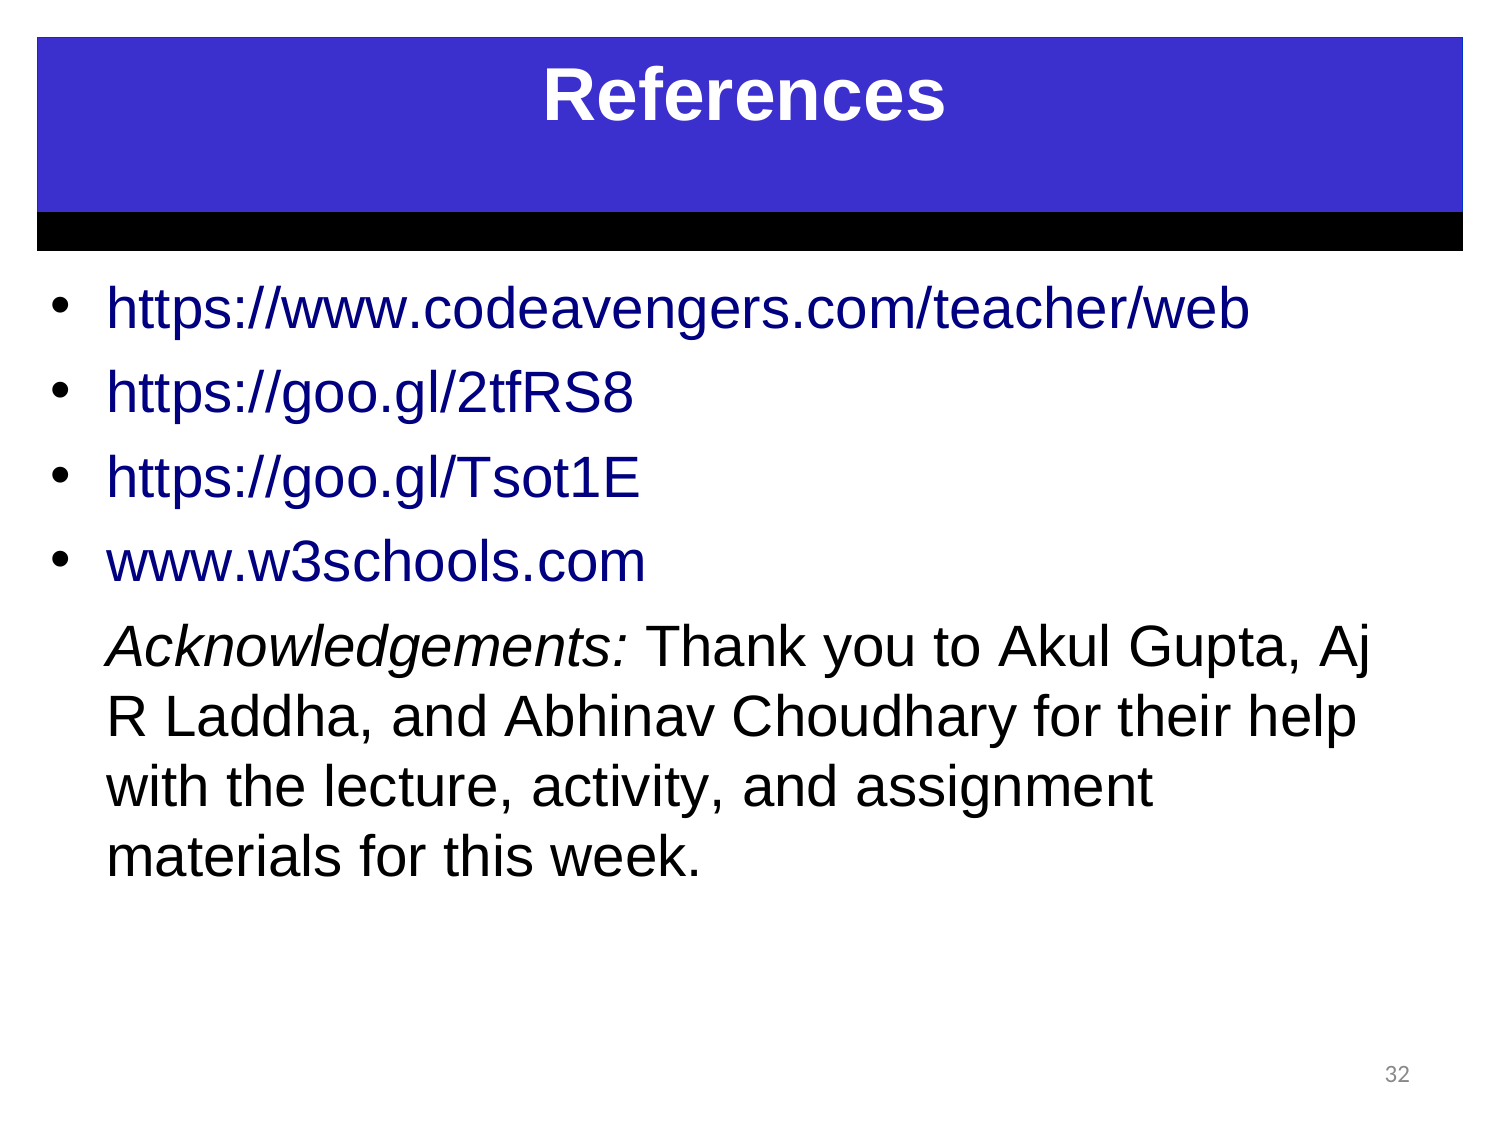

References
# https://www.codeavengers.com/teacher/web
https://goo.gl/2tfRS8
https://goo.gl/Tsot1E
www.w3schools.com
Acknowledgements: Thank you to Akul Gupta, Aj R Laddha, and Abhinav Choudhary for their help with the lecture, activity, and assignment materials for this week.